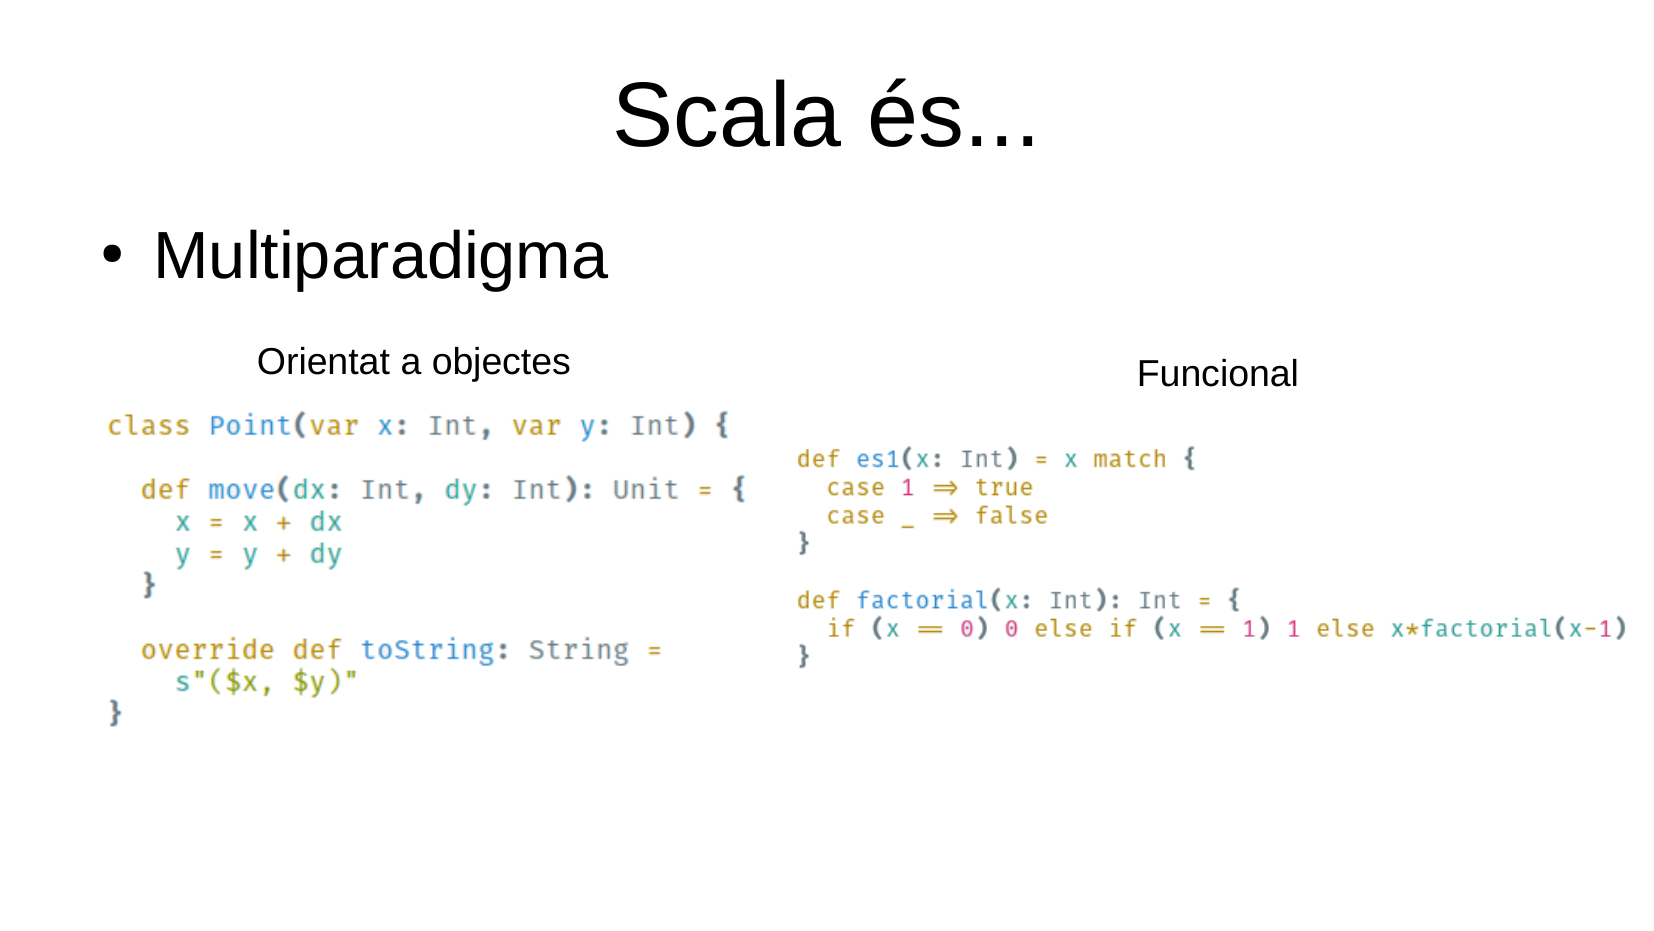

# Scala és...
Multiparadigma
Orientat a objectes
Funcional